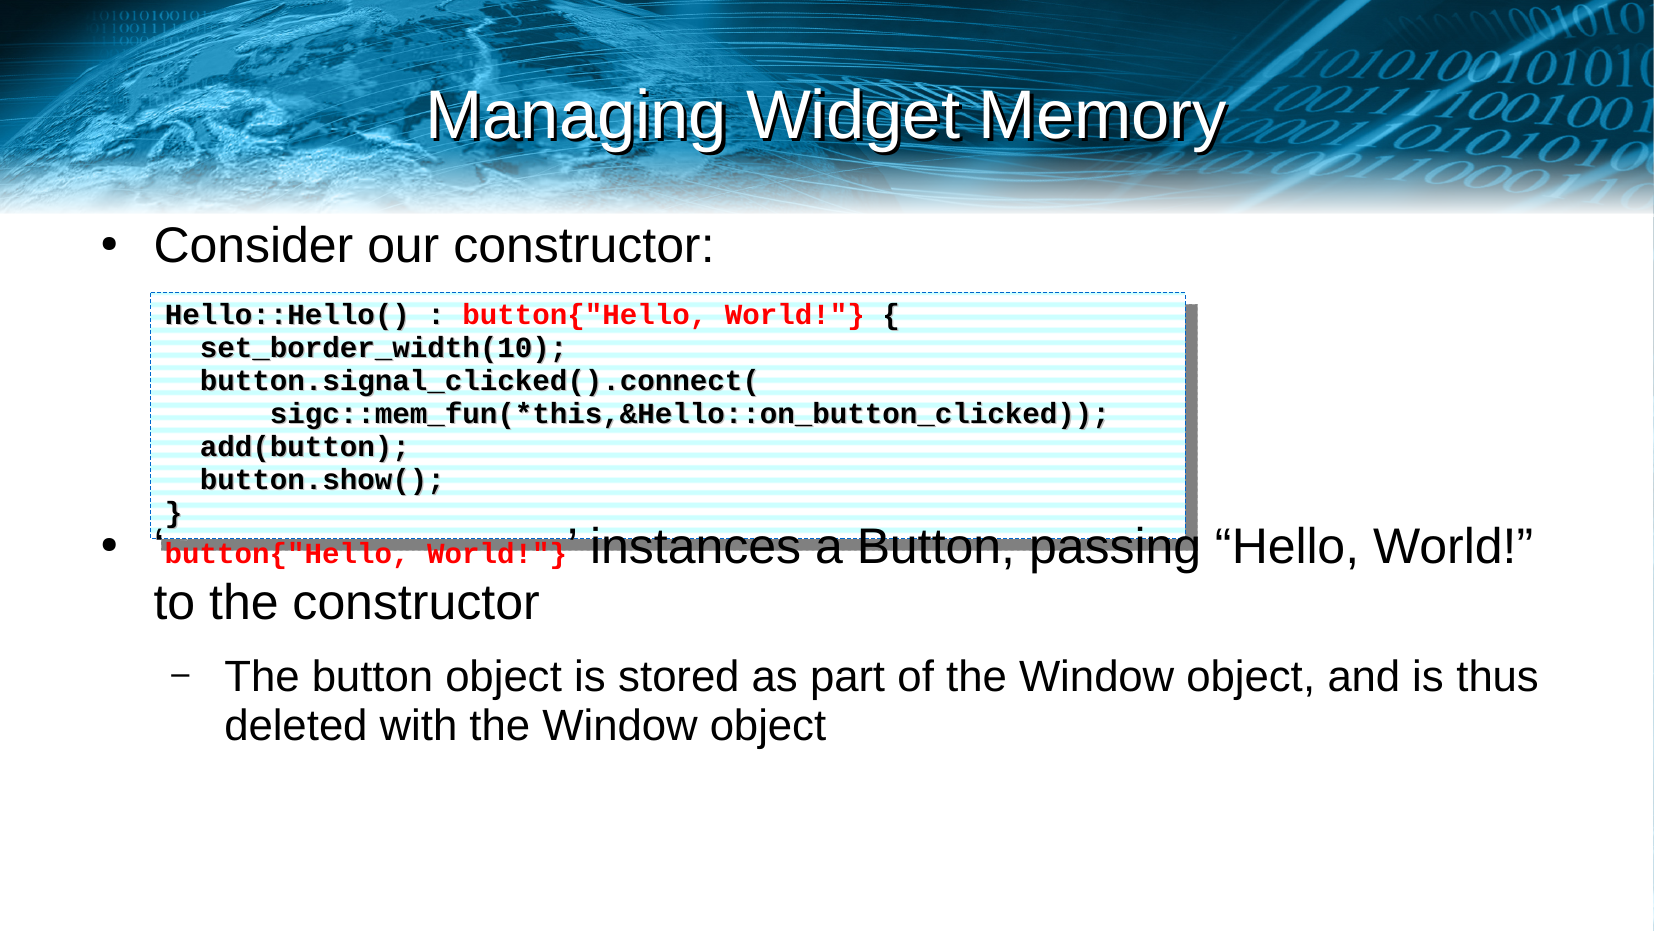

# Managing Widget Memory
Consider our constructor:
‘button{"Hello, World!"}’ instances a Button, passing “Hello, World!” to the constructor
The button object is stored as part of the Window object, and is thus deleted with the Window object
Hello::Hello() : button{"Hello, World!"} {
 set_border_width(10);
 button.signal_clicked().connect(
 sigc::mem_fun(*this,&Hello::on_button_clicked));
 add(button);
 button.show();
}